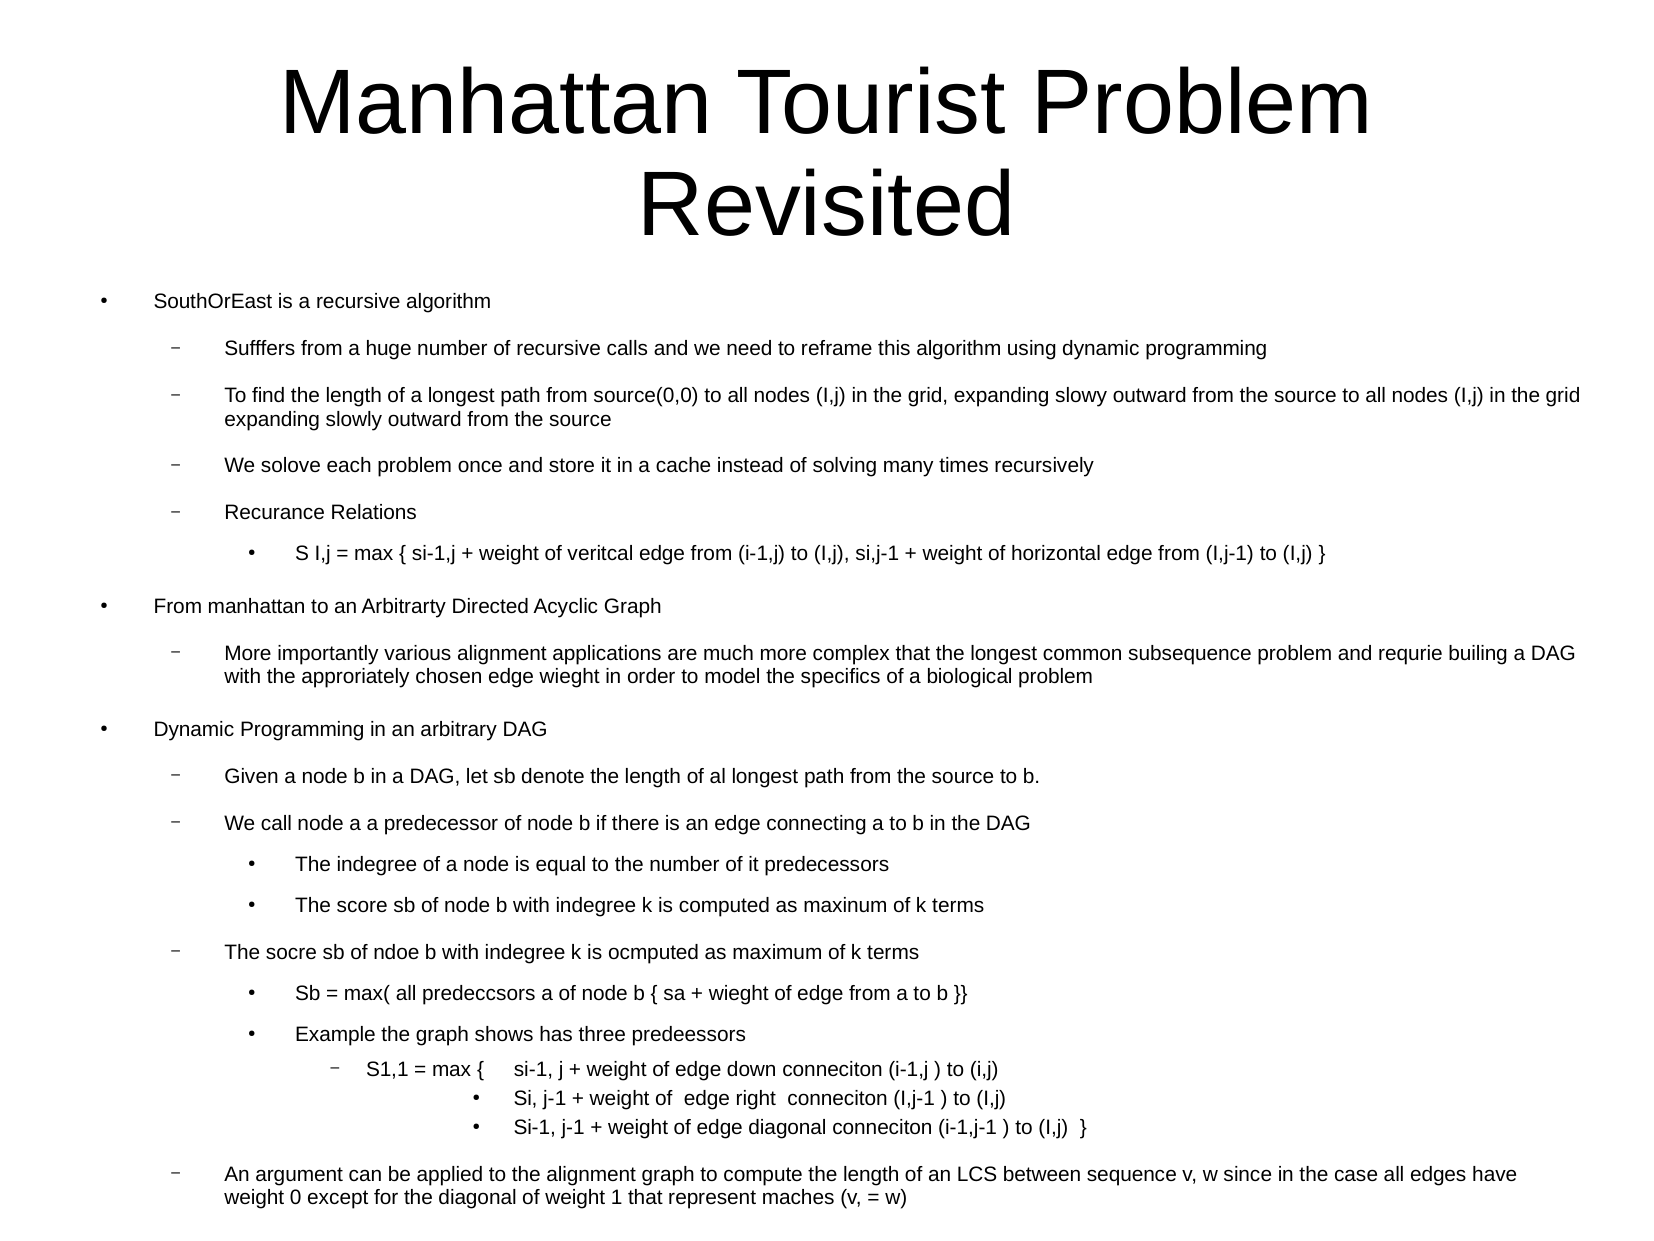

# Manhattan Tourist Problem Revisited
SouthOrEast is a recursive algorithm
Sufffers from a huge number of recursive calls and we need to reframe this algorithm using dynamic programming
To find the length of a longest path from source(0,0) to all nodes (I,j) in the grid, expanding slowy outward from the source to all nodes (I,j) in the grid expanding slowly outward from the source
We solove each problem once and store it in a cache instead of solving many times recursively
Recurance Relations
S I,j = max { si-1,j + weight of veritcal edge from (i-1,j) to (I,j), si,j-1 + weight of horizontal edge from (I,j-1) to (I,j) }
From manhattan to an Arbitrarty Directed Acyclic Graph
More importantly various alignment applications are much more complex that the longest common subsequence problem and requrie builing a DAG with the approriately chosen edge wieght in order to model the specifics of a biological problem
Dynamic Programming in an arbitrary DAG
Given a node b in a DAG, let sb denote the length of al longest path from the source to b.
We call node a a predecessor of node b if there is an edge connecting a to b in the DAG
The indegree of a node is equal to the number of it predecessors
The score sb of node b with indegree k is computed as maxinum of k terms
The socre sb of ndoe b with indegree k is ocmputed as maximum of k terms
Sb = max( all predeccsors a of node b { sa + wieght of edge from a to b }}
Example the graph shows has three predeessors
S1,1 = max { 	si-1, j + weight of edge down conneciton (i-1,j ) to (i,j)
 Si, j-1 + weight of edge right conneciton (I,j-1 ) to (I,j)
 Si-1, j-1 + weight of edge diagonal conneciton (i-1,j-1 ) to (I,j) }
An argument can be applied to the alignment graph to compute the length of an LCS between sequence v, w since in the case all edges have weight 0 except for the diagonal of weight 1 that represent maches (v, = w)